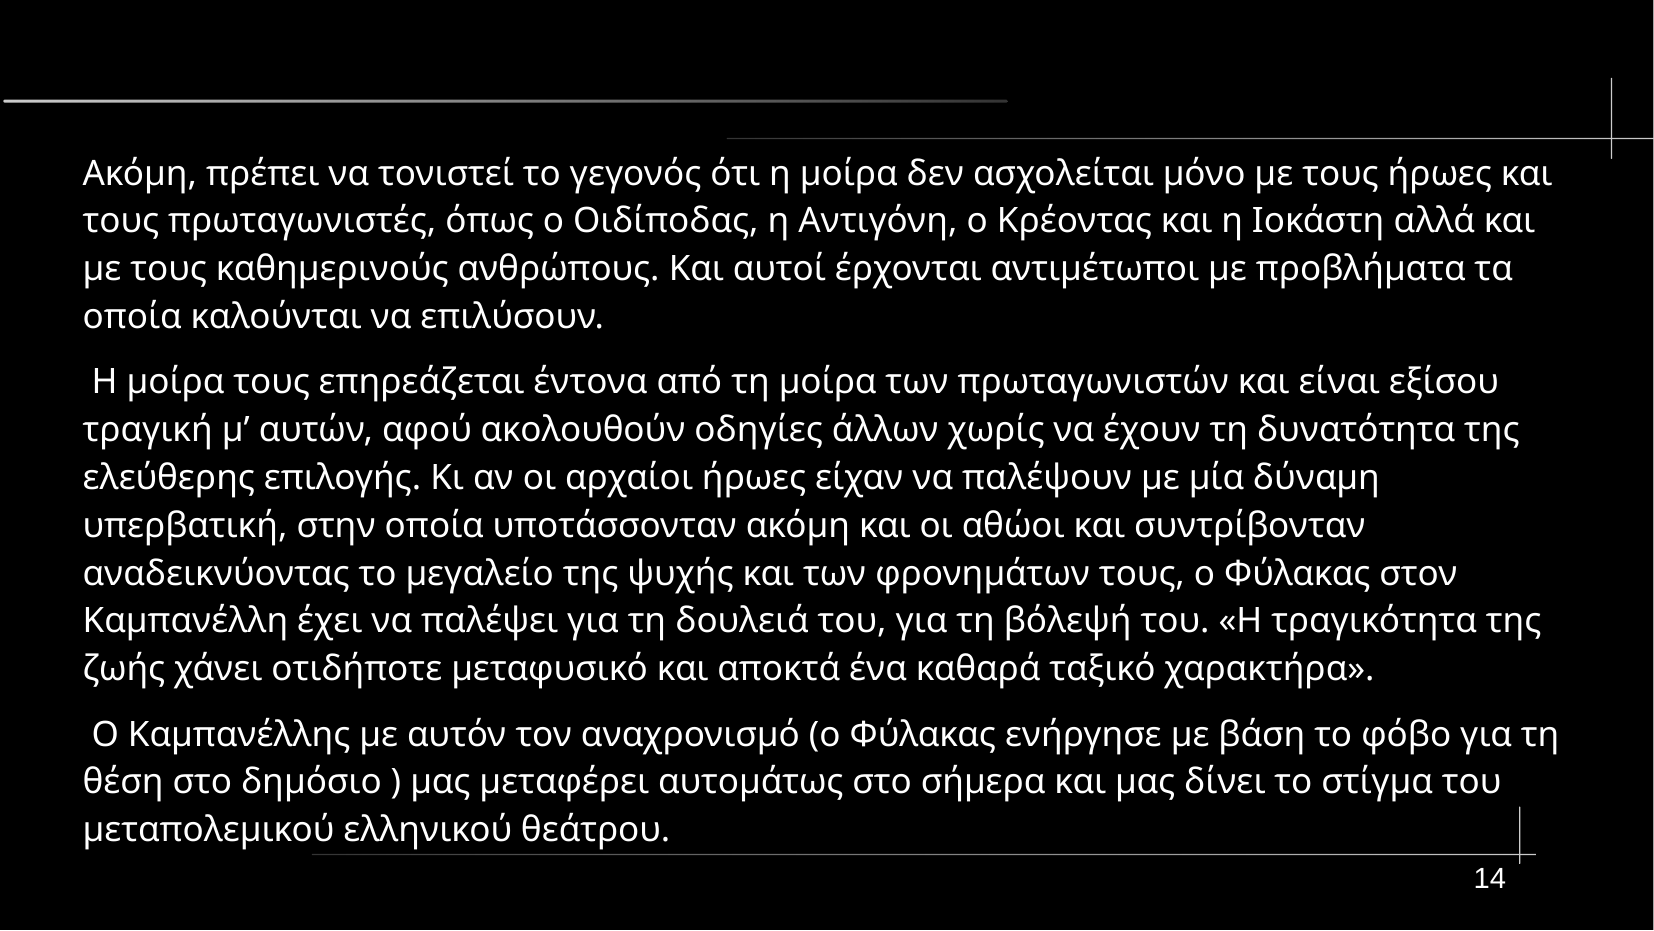

# Ακόμη, πρέπει να τονιστεί το γεγονός ότι η μοίρα δεν ασχολείται μόνο με τους ήρωες και τους πρωταγωνιστές, όπως ο Οιδίποδας, η Αντιγόνη, ο Κρέοντας και η Ιοκάστη αλλά και με τους καθημερινούς ανθρώπους. Και αυτοί έρχονται αντιμέτωποι με προβλήματα τα οποία καλούνται να επιλύσουν.
 Η μοίρα τους επηρεάζεται έντονα από τη μοίρα των πρωταγωνιστών και είναι εξίσου τραγική μ’ αυτών, αφού ακολουθούν οδηγίες άλλων χωρίς να έχουν τη δυνατότητα της ελεύθερης επιλογής. Κι αν οι αρχαίοι ήρωες είχαν να παλέψουν με μία δύναμη υπερβατική, στην οποία υποτάσσονταν ακόμη και οι αθώοι και συντρίβονταν αναδεικνύοντας το μεγαλείο της ψυχής και των φρονημάτων τους, ο Φύλακας στον Καμπανέλλη έχει να παλέψει για τη δουλειά του, για τη βόλεψή του. «Η τραγικότητα της ζωής χάνει οτιδήποτε μεταφυσικό και αποκτά ένα καθαρά ταξικό χαρακτήρα».
 Ο Καμπανέλλης με αυτόν τον αναχρονισμό (ο Φύλακας ενήργησε με βάση το φόβο για τη θέση στο δημόσιο ) μας μεταφέρει αυτομάτως στο σήμερα και μας δίνει το στίγμα του μεταπολεμικού ελληνικού θεάτρου.
14